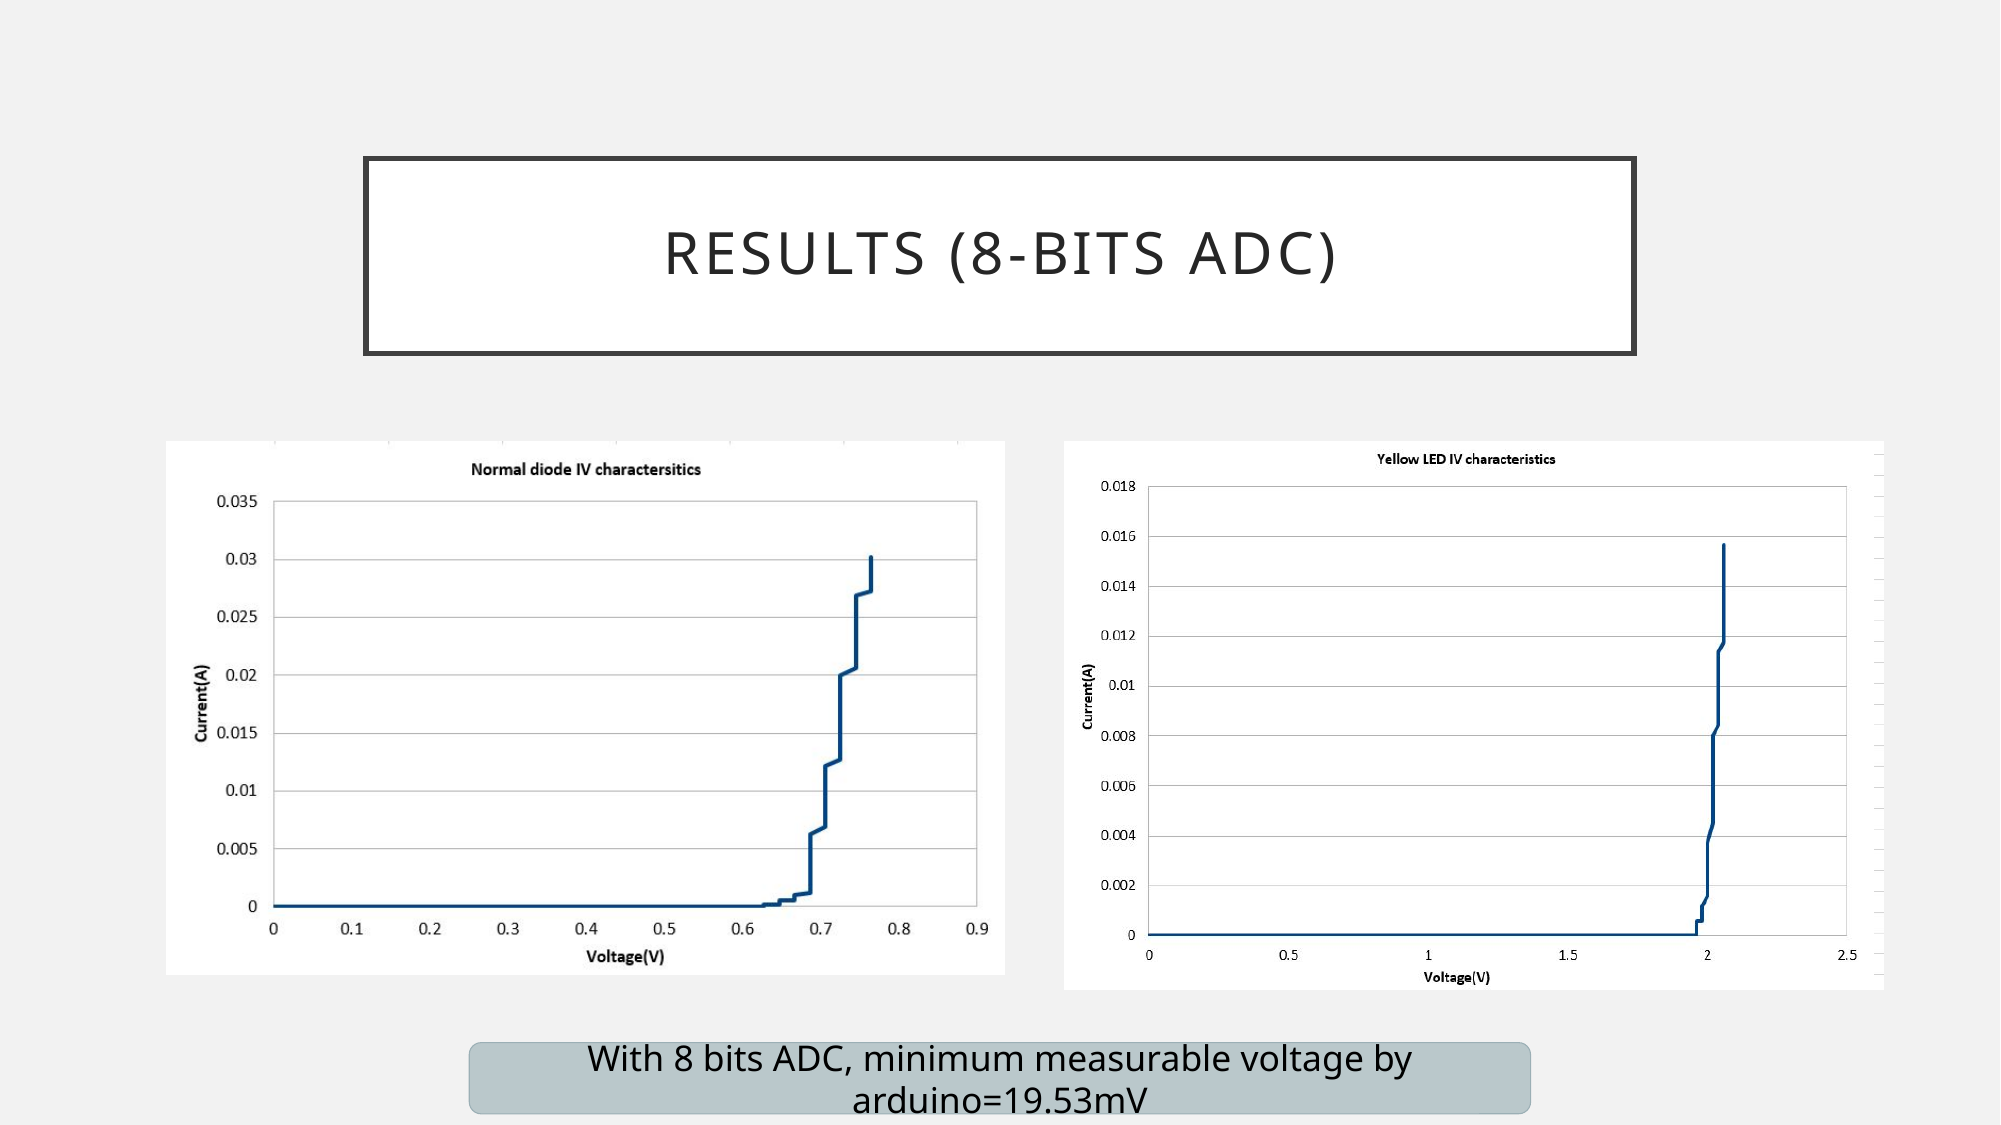

# Results (8-bits ADC)
With 8 bits ADC, minimum measurable voltage by arduino=19.53mV